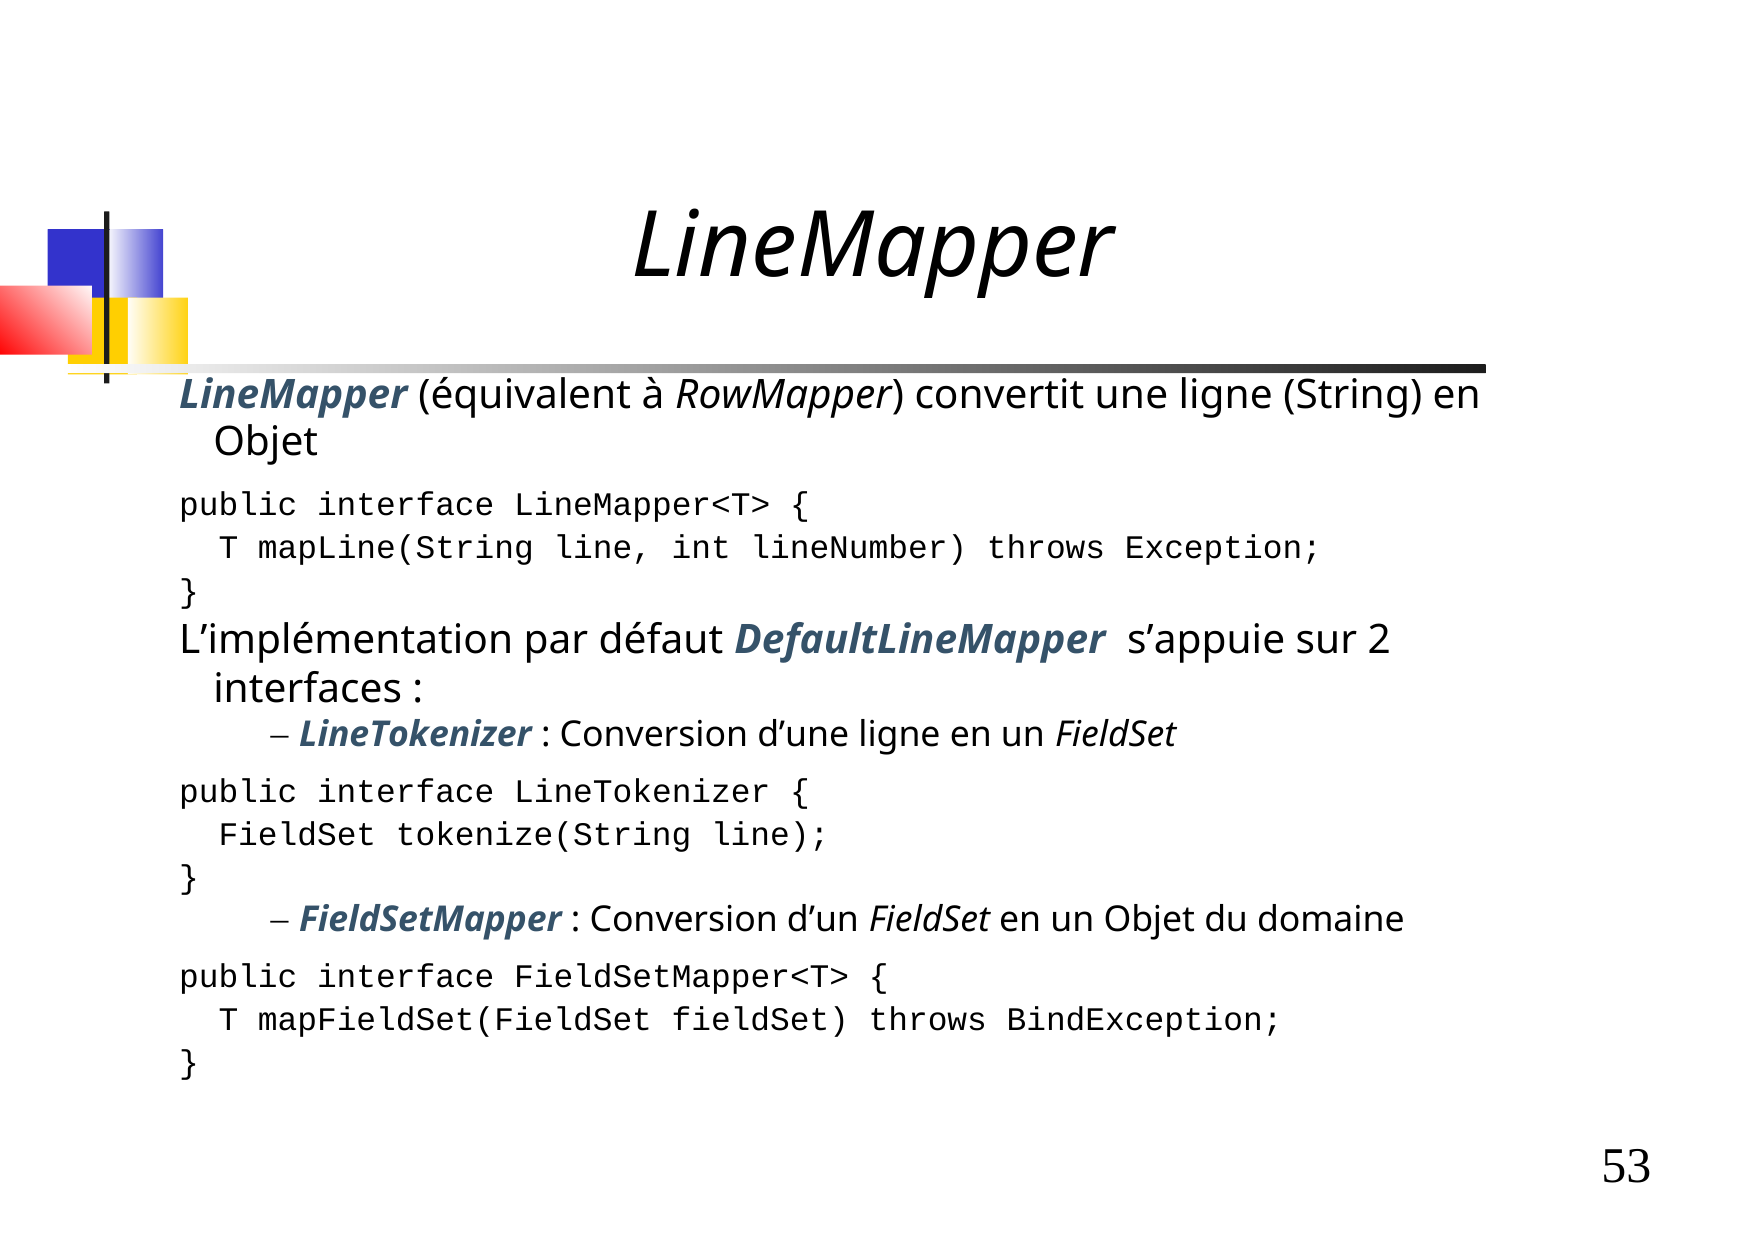

# LineMapper
LineMapper (équivalent à RowMapper) convertit une ligne (String) en Objet
public interface LineMapper<T> {
 T mapLine(String line, int lineNumber) throws Exception;
}
L’implémentation par défaut DefaultLineMapper s’appuie sur 2 interfaces :
LineTokenizer : Conversion d’une ligne en un FieldSet
public interface LineTokenizer {
 FieldSet tokenize(String line);
}
FieldSetMapper : Conversion d’un FieldSet en un Objet du domaine
public interface FieldSetMapper<T> {
 T mapFieldSet(FieldSet fieldSet) throws BindException;
}